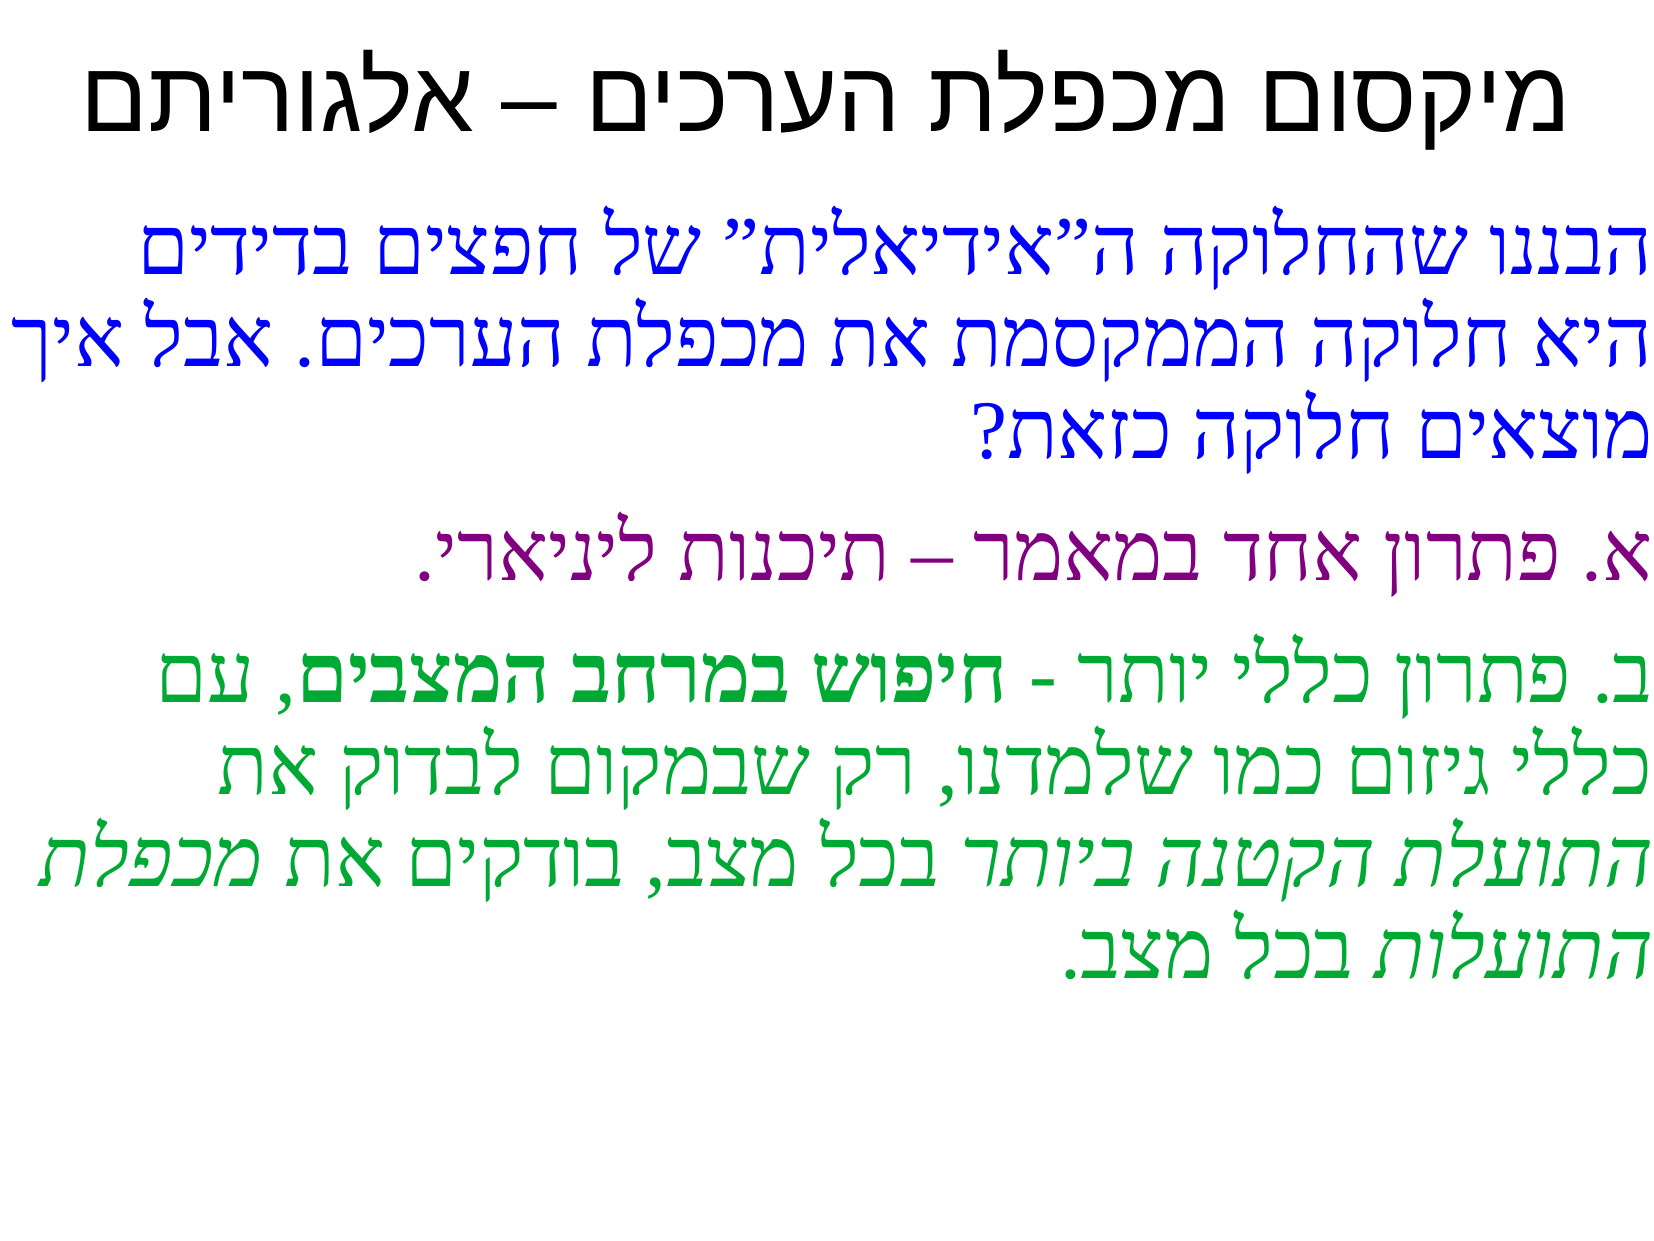

מיקסום מכפלת הערכים – אלגוריתם
# הבננו שהחלוקה ה”אידיאלית” של חפצים בדידים היא חלוקה הממקסמת את מכפלת הערכים. אבל איך מוצאים חלוקה כזאת?
א. פתרון אחד במאמר – תיכנות ליניארי.
ב. פתרון כללי יותר - חיפוש במרחב המצבים, עם כללי גיזום כמו שלמדנו, רק שבמקום לבדוק את התועלת הקטנה ביותר בכל מצב, בודקים את מכפלת התועלות בכל מצב.